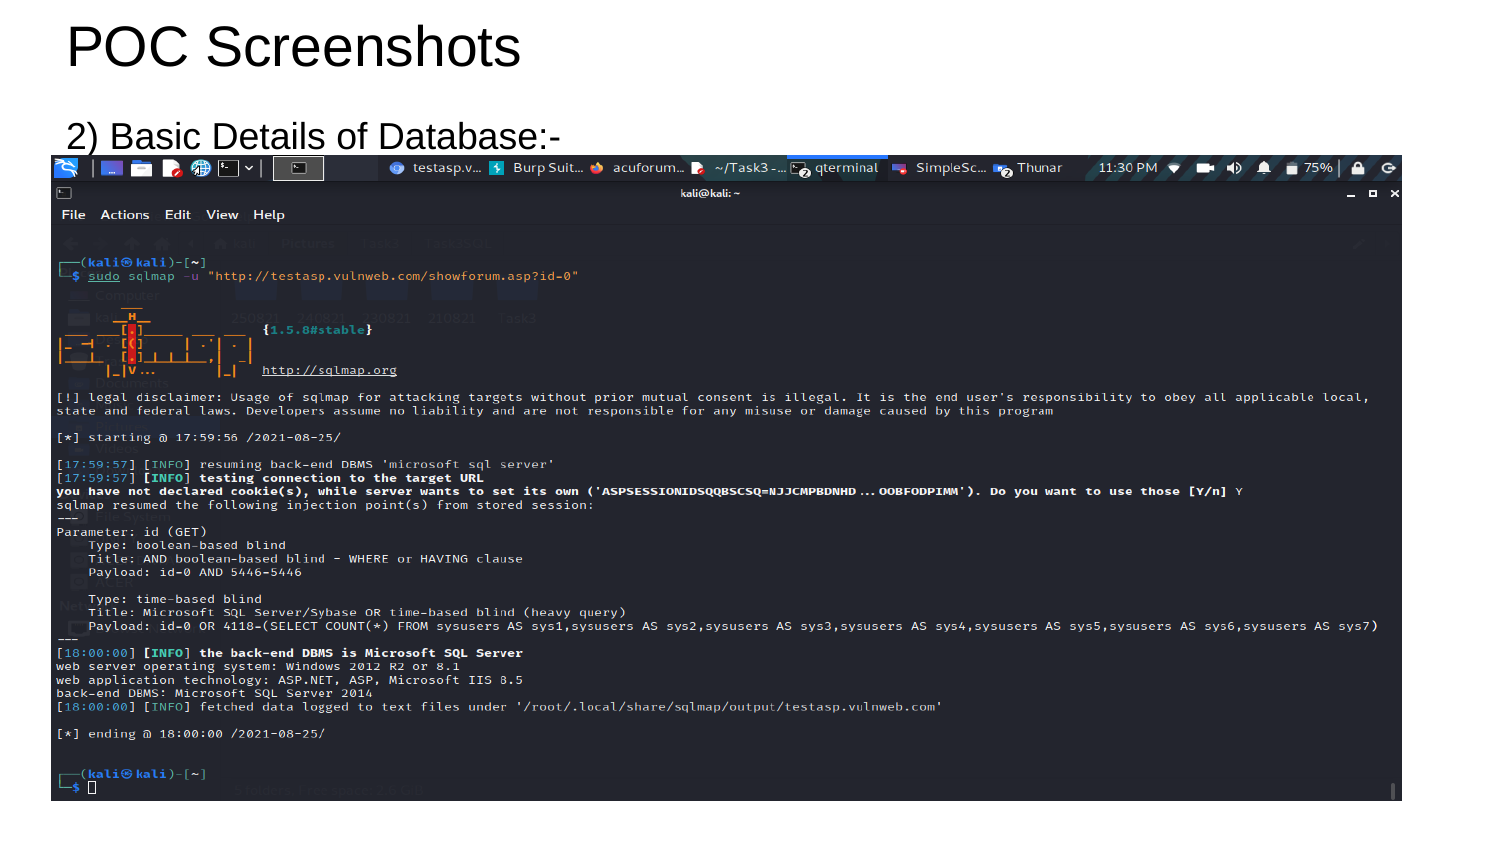

# POC Screenshots
2) Basic Details of Database:-